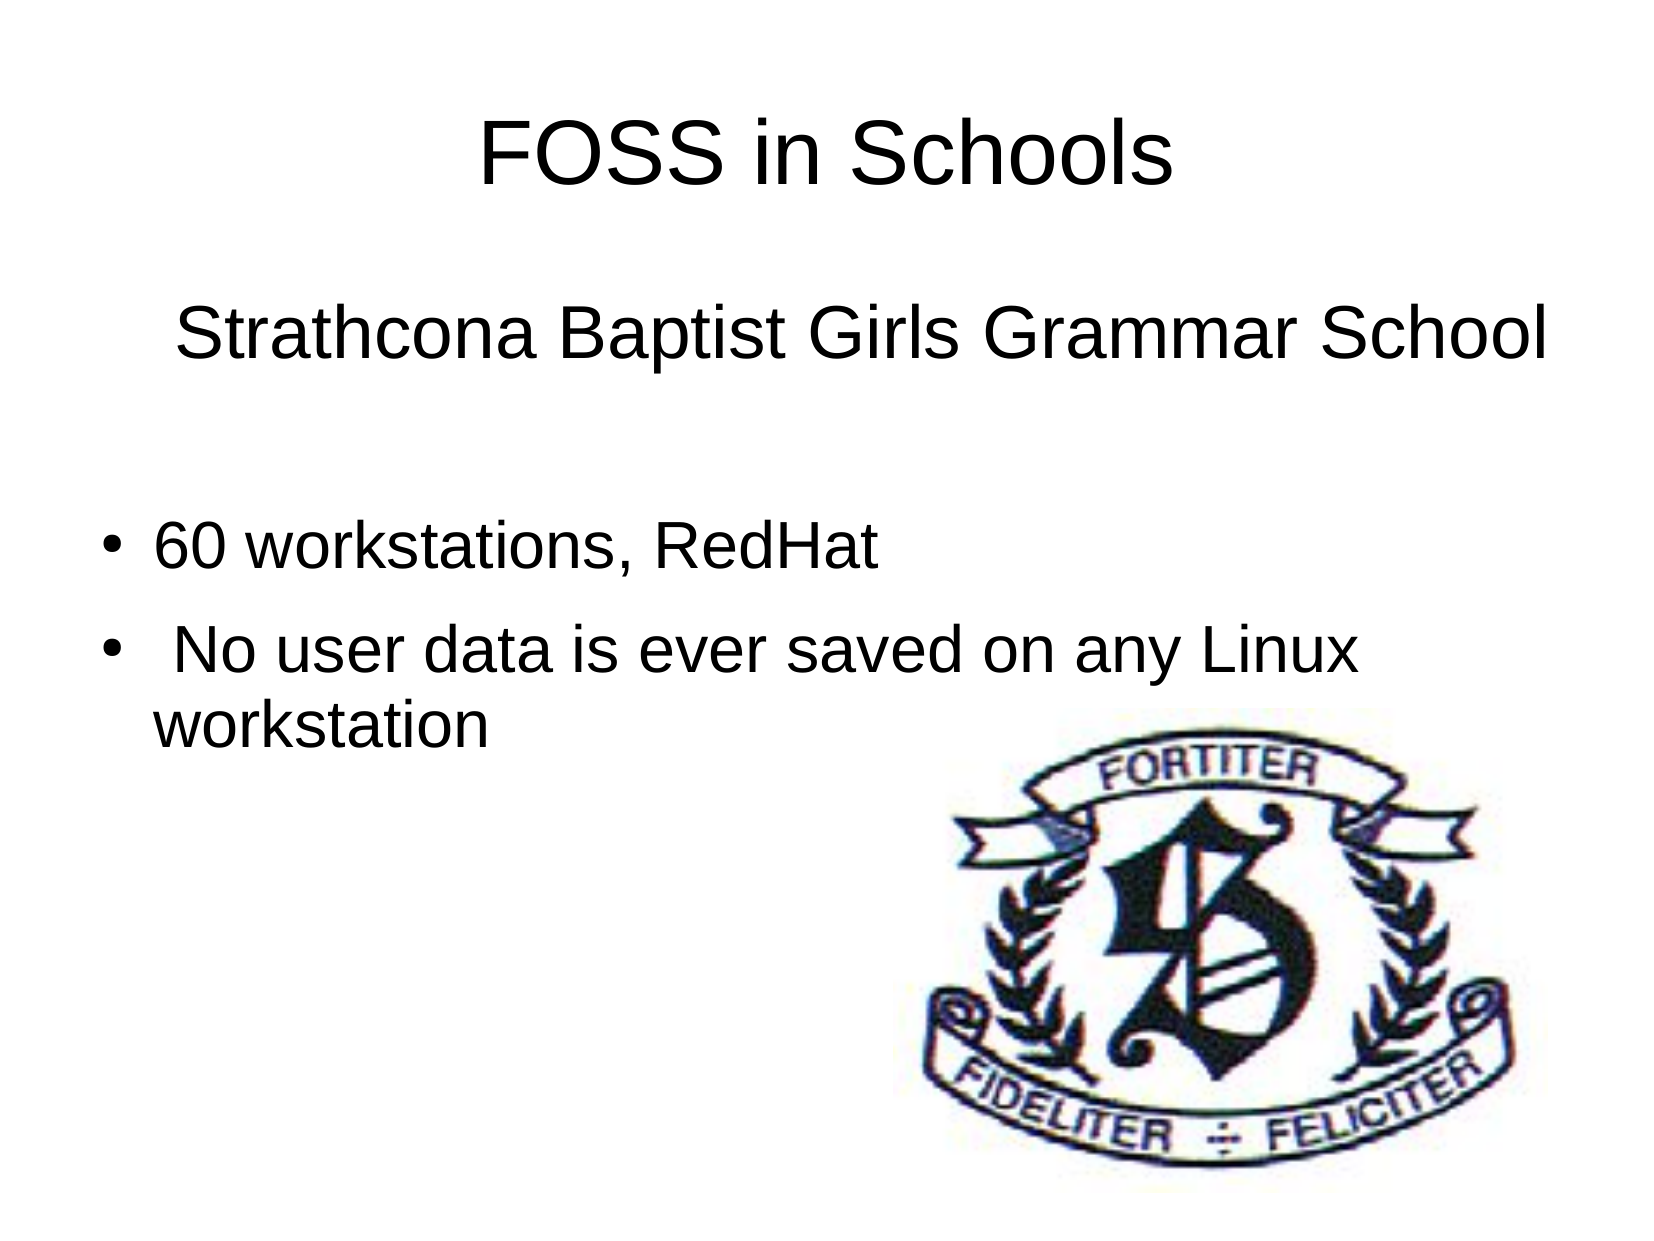

# FOSS in Schools
Strathcona Baptist Girls Grammar School
60 workstations, RedHat
 No user data is ever saved on any Linux workstation